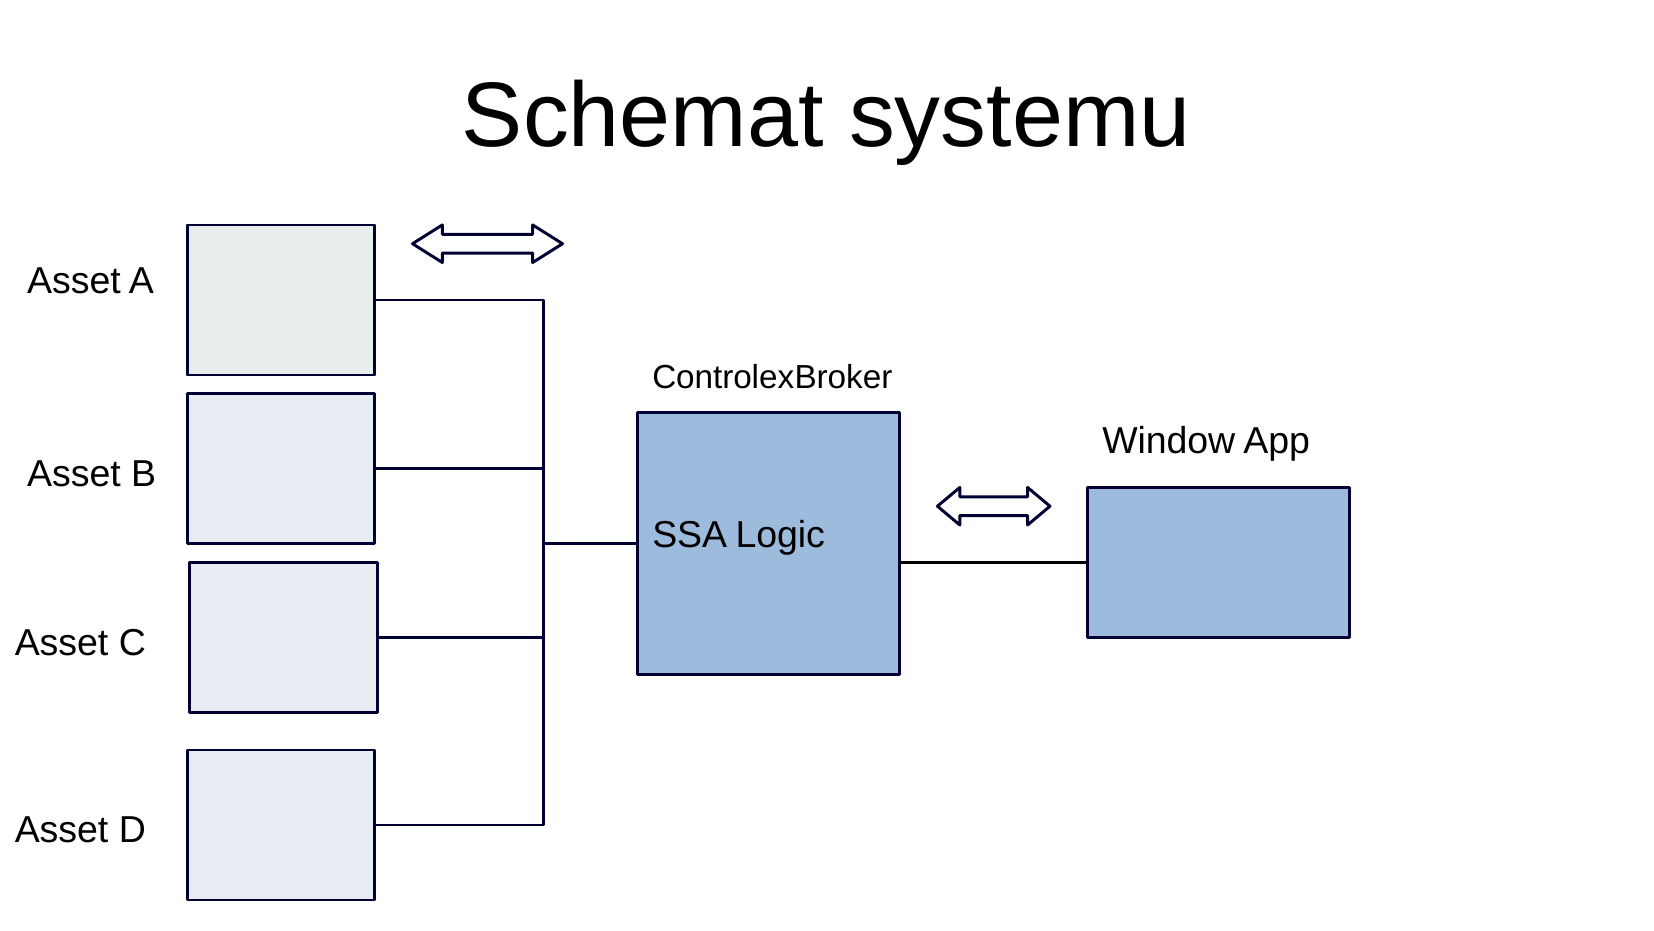

# Schemat systemu
Asset A
ControlexBroker
Window App
Asset B
SSA Logic
Asset C
Asset D